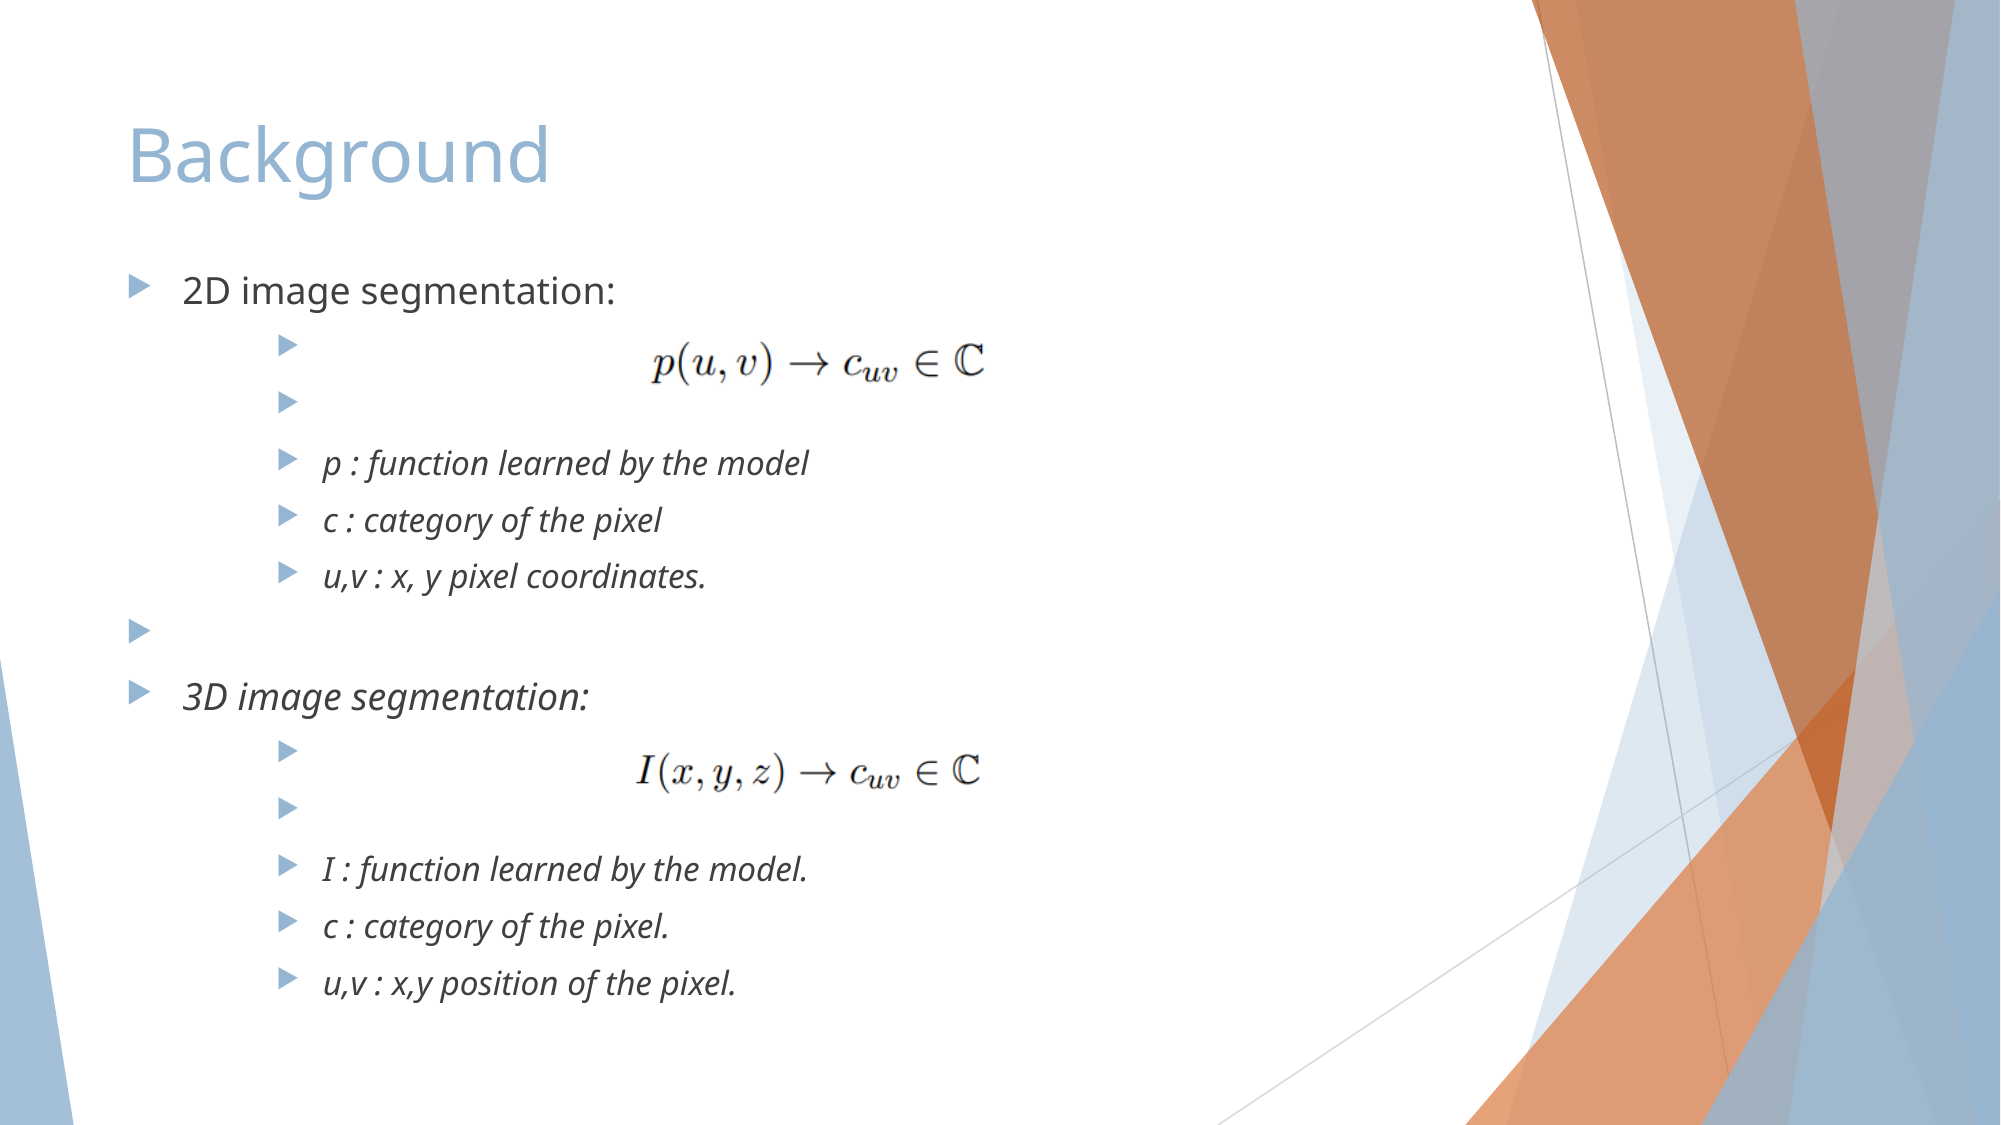

# Background
2D image segmentation:
p : function learned by the model
c : category of the pixel
u,v : x, y pixel coordinates.
3D image segmentation:
I : function learned by the model.
c : category of the pixel.
u,v : x,y position of the pixel.